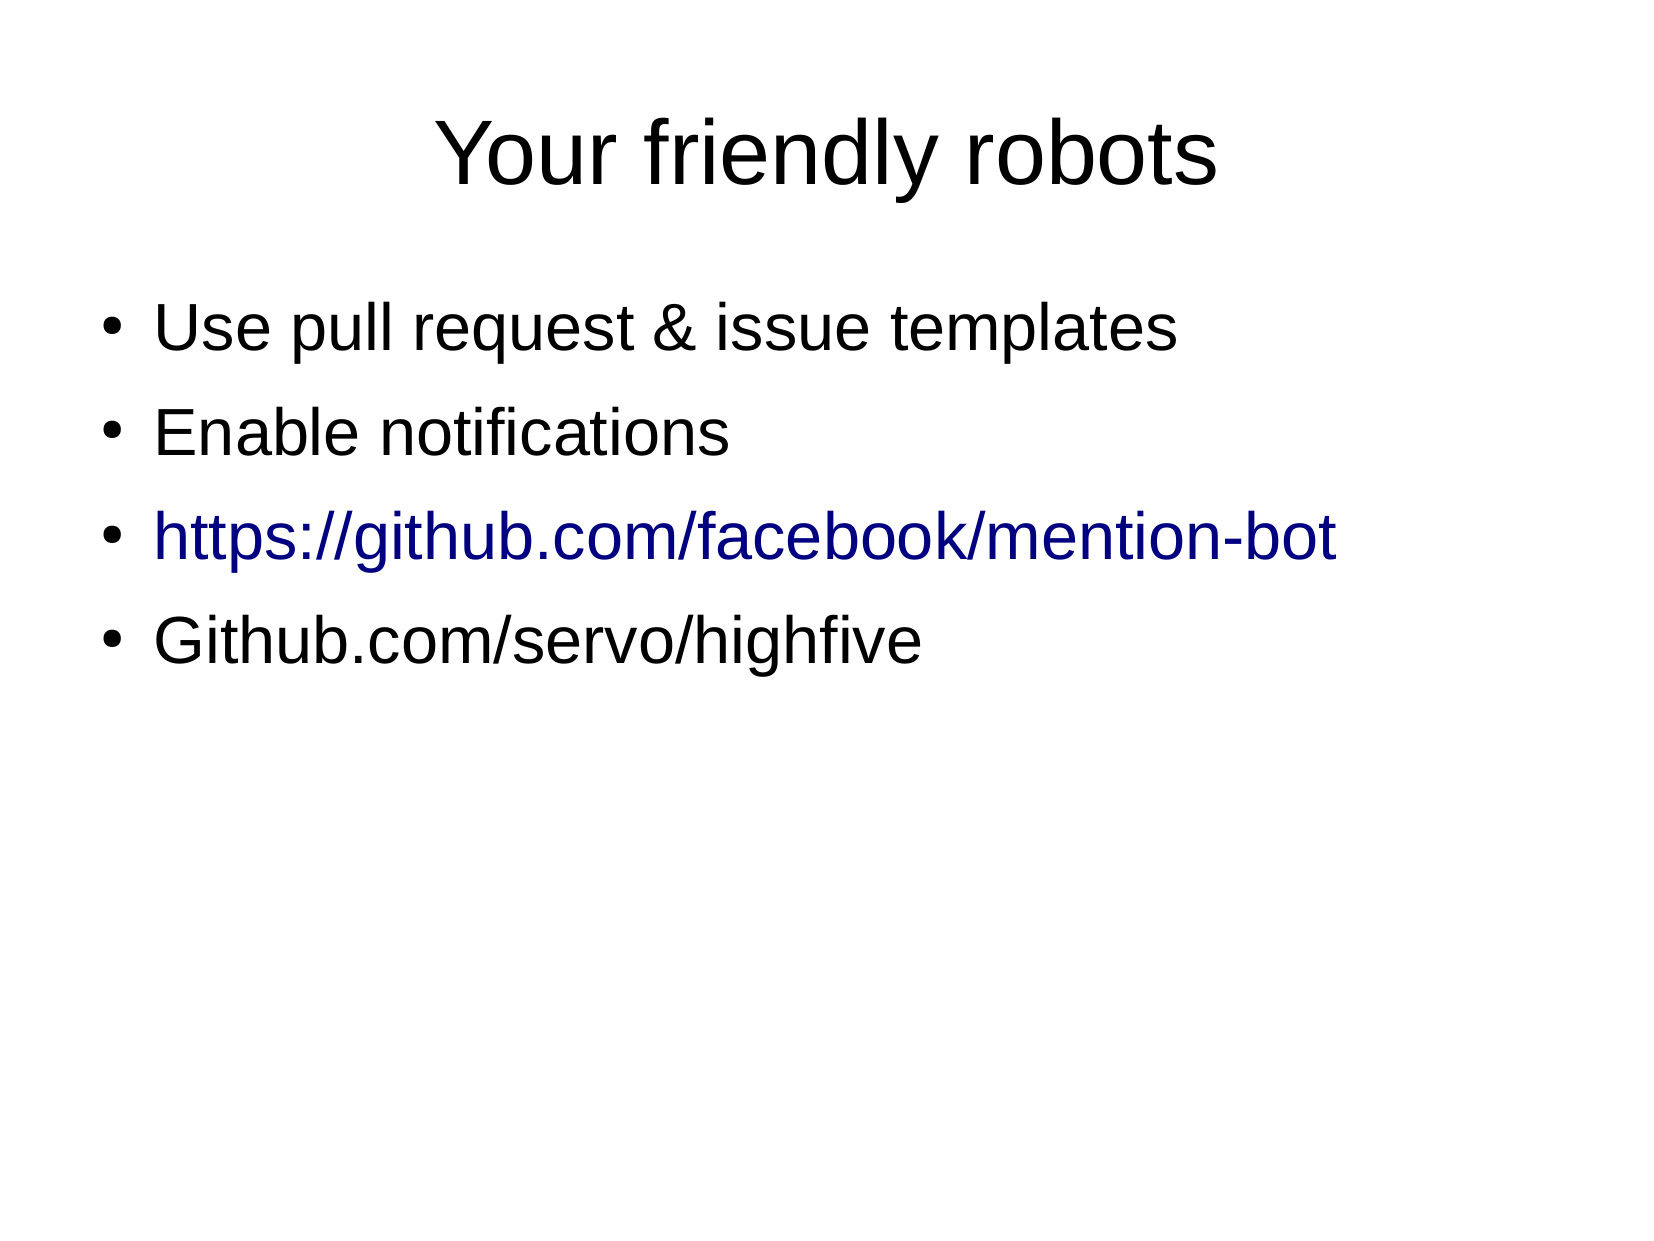

# Your friendly robots
Use pull request & issue templates
Enable notifications
https://github.com/facebook/mention-bot
Github.com/servo/highfive